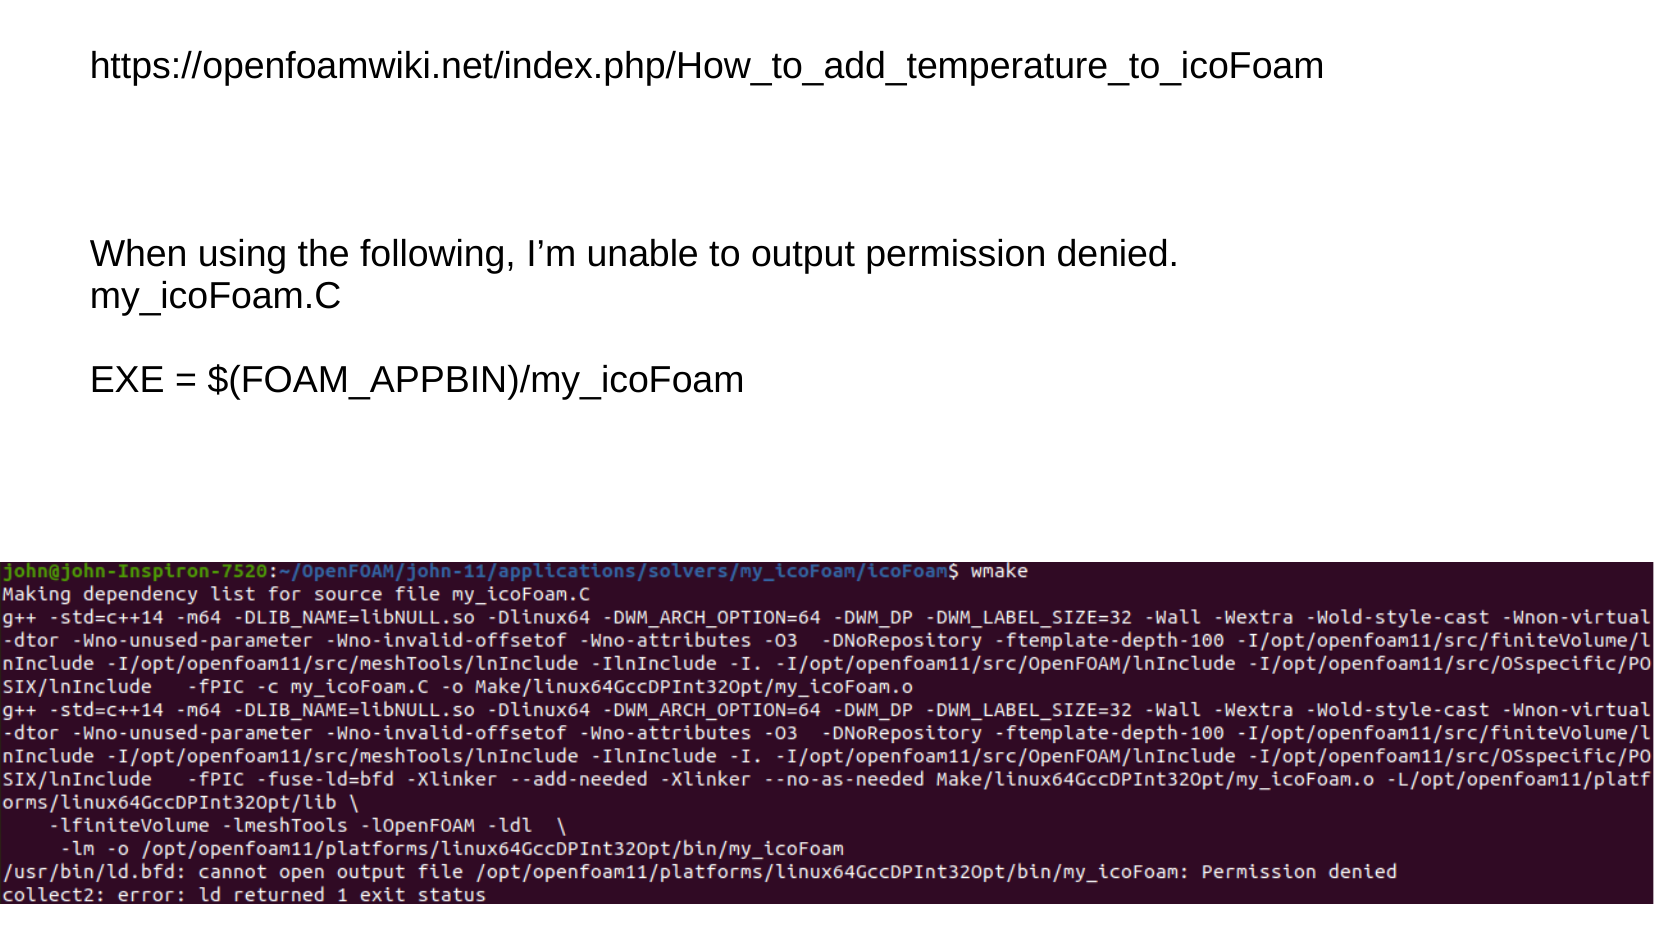

https://openfoamwiki.net/index.php/How_to_add_temperature_to_icoFoam
When using the following, I’m unable to output permission denied.
my_icoFoam.C
EXE = $(FOAM_APPBIN)/my_icoFoam